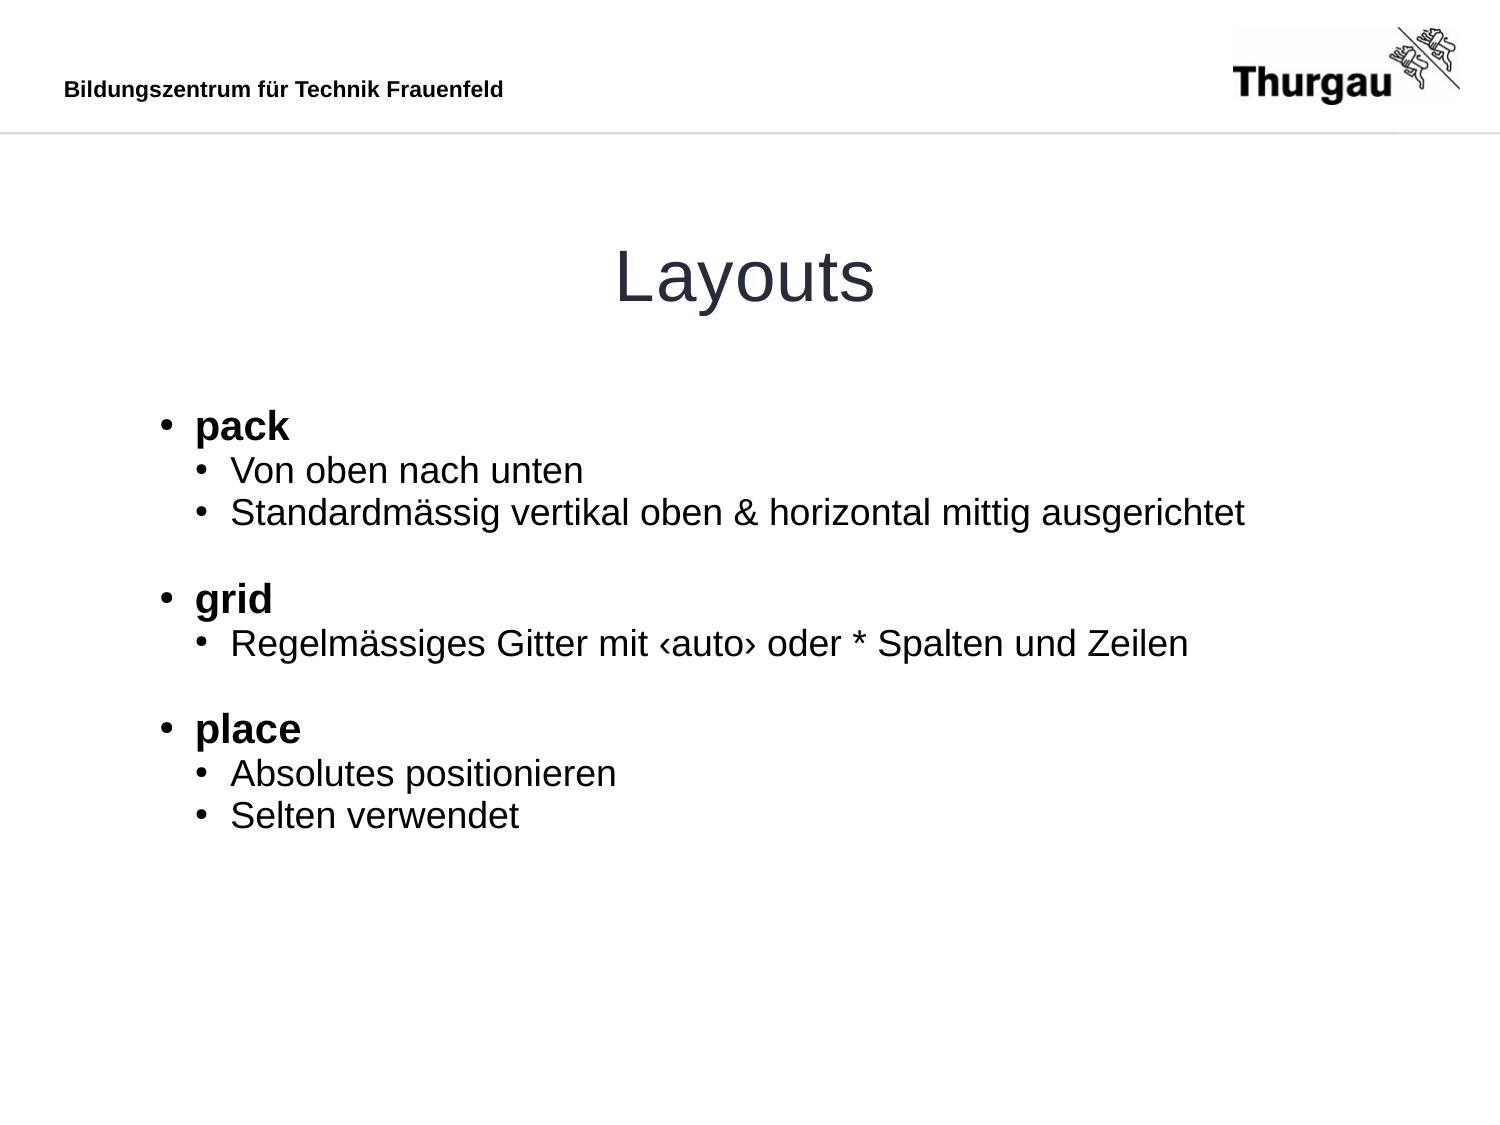

Bildungszentrum für Technik Frauenfeld
Layouts
pack
Von oben nach unten
Standardmässig vertikal oben & horizontal mittig ausgerichtet
grid
Regelmässiges Gitter mit ‹auto› oder * Spalten und Zeilen
place
Absolutes positionieren
Selten verwendet